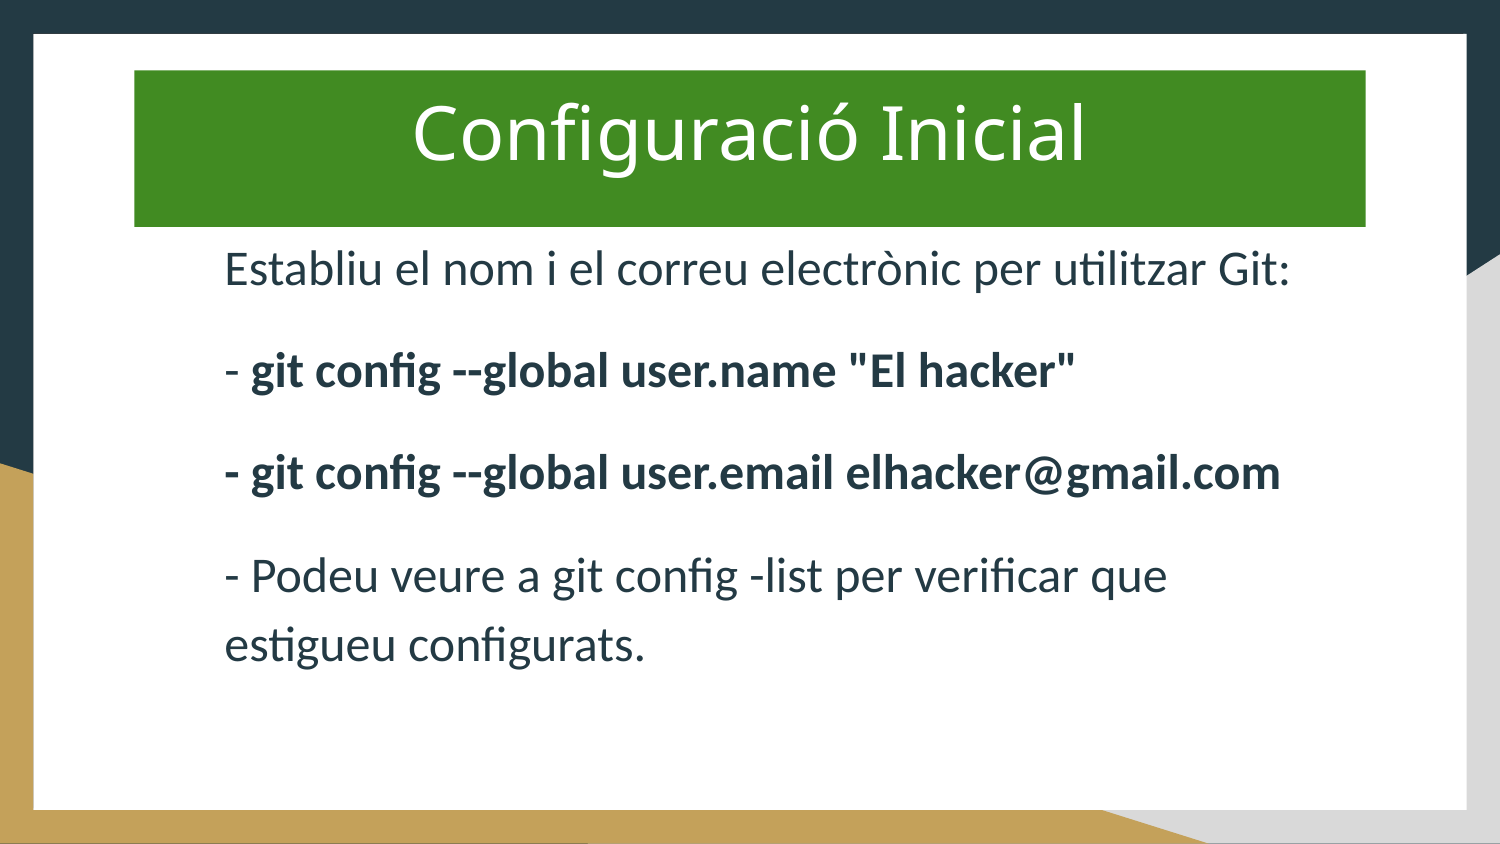

# Configuració Inicial
Establiu el nom i el correu electrònic per utilitzar Git:
- git config --global user.name "El hacker"
- git config --global user.email elhacker@gmail.com
- Podeu veure a git config -list per verificar que estigueu configurats.